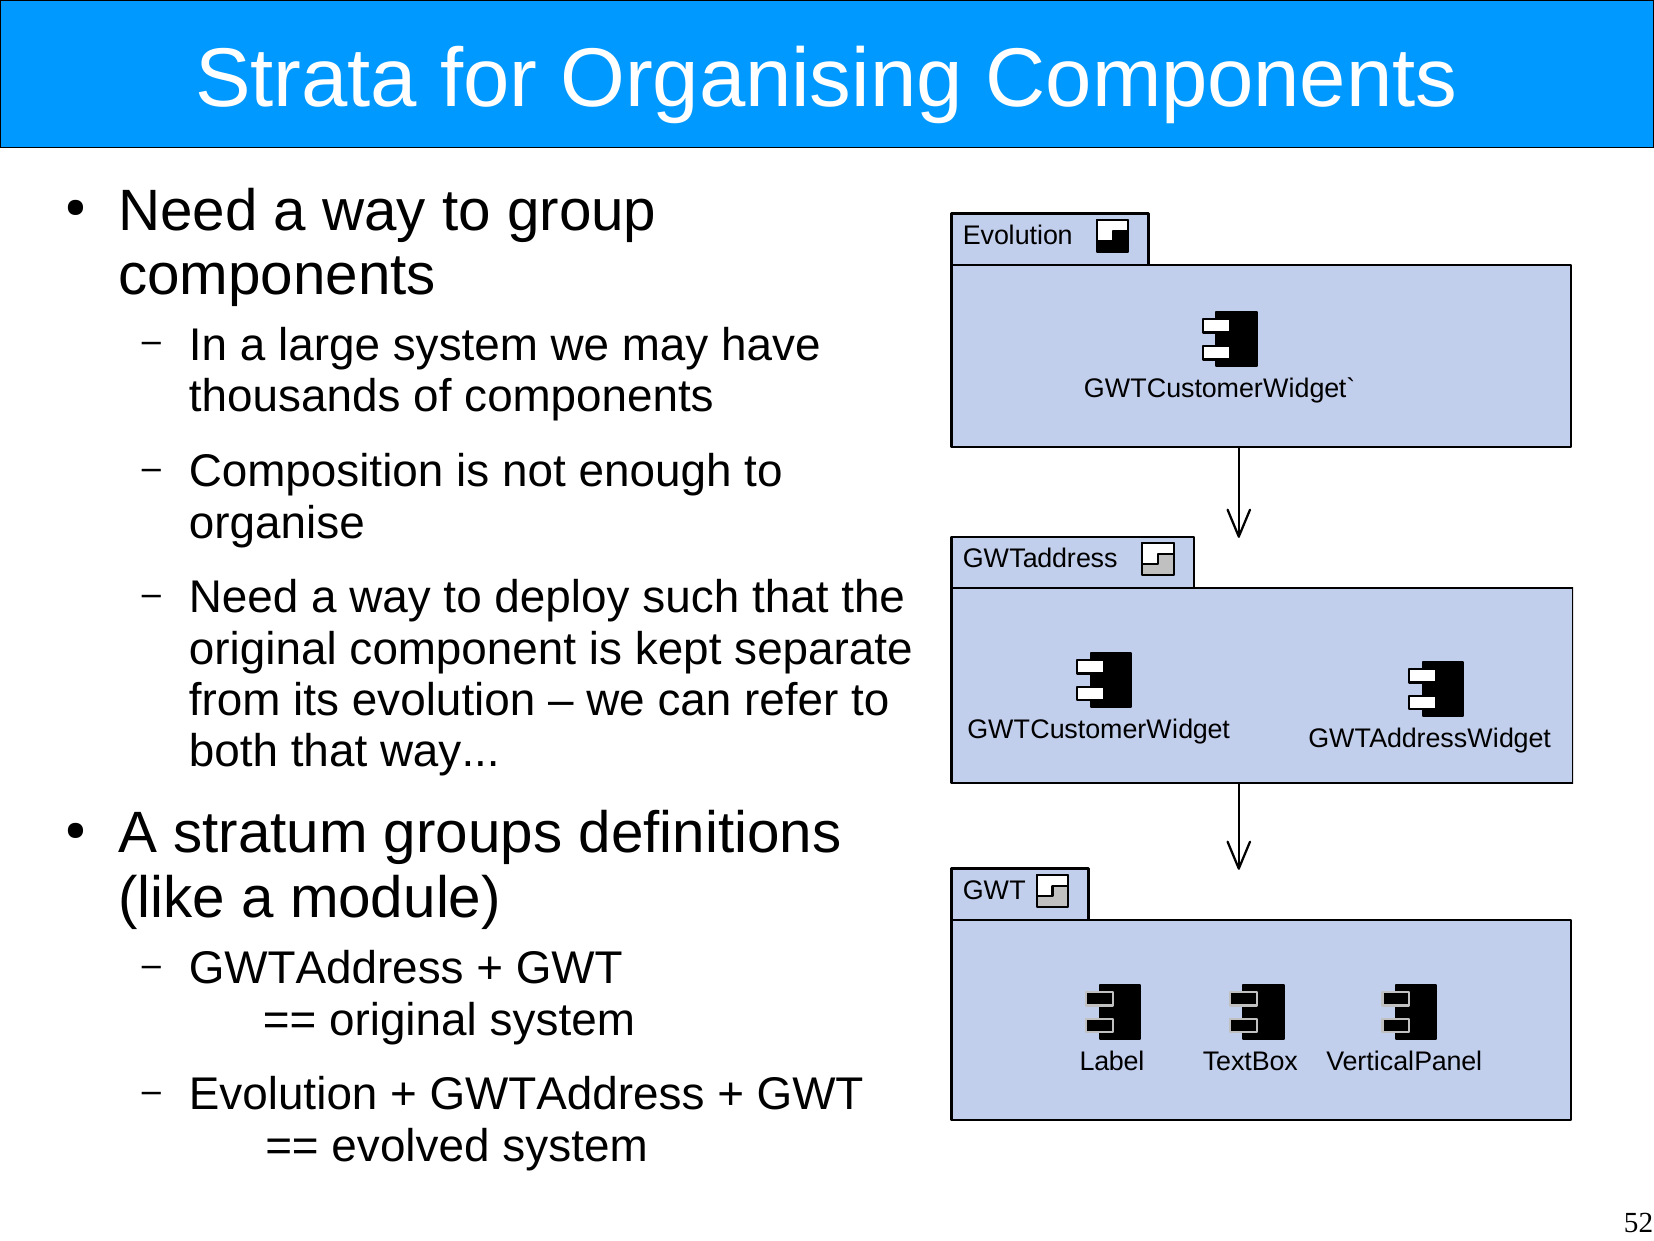

# Strata for Organising Components
Need a way to group components
In a large system we may have thousands of components
Composition is not enough to organise
Need a way to deploy such that the original component is kept separate from its evolution – we can refer to both that way...
A stratum groups definitions (like a module)
GWTAddress + GWT
	== original system
Evolution + GWTAddress + GWT
 == evolved system
52